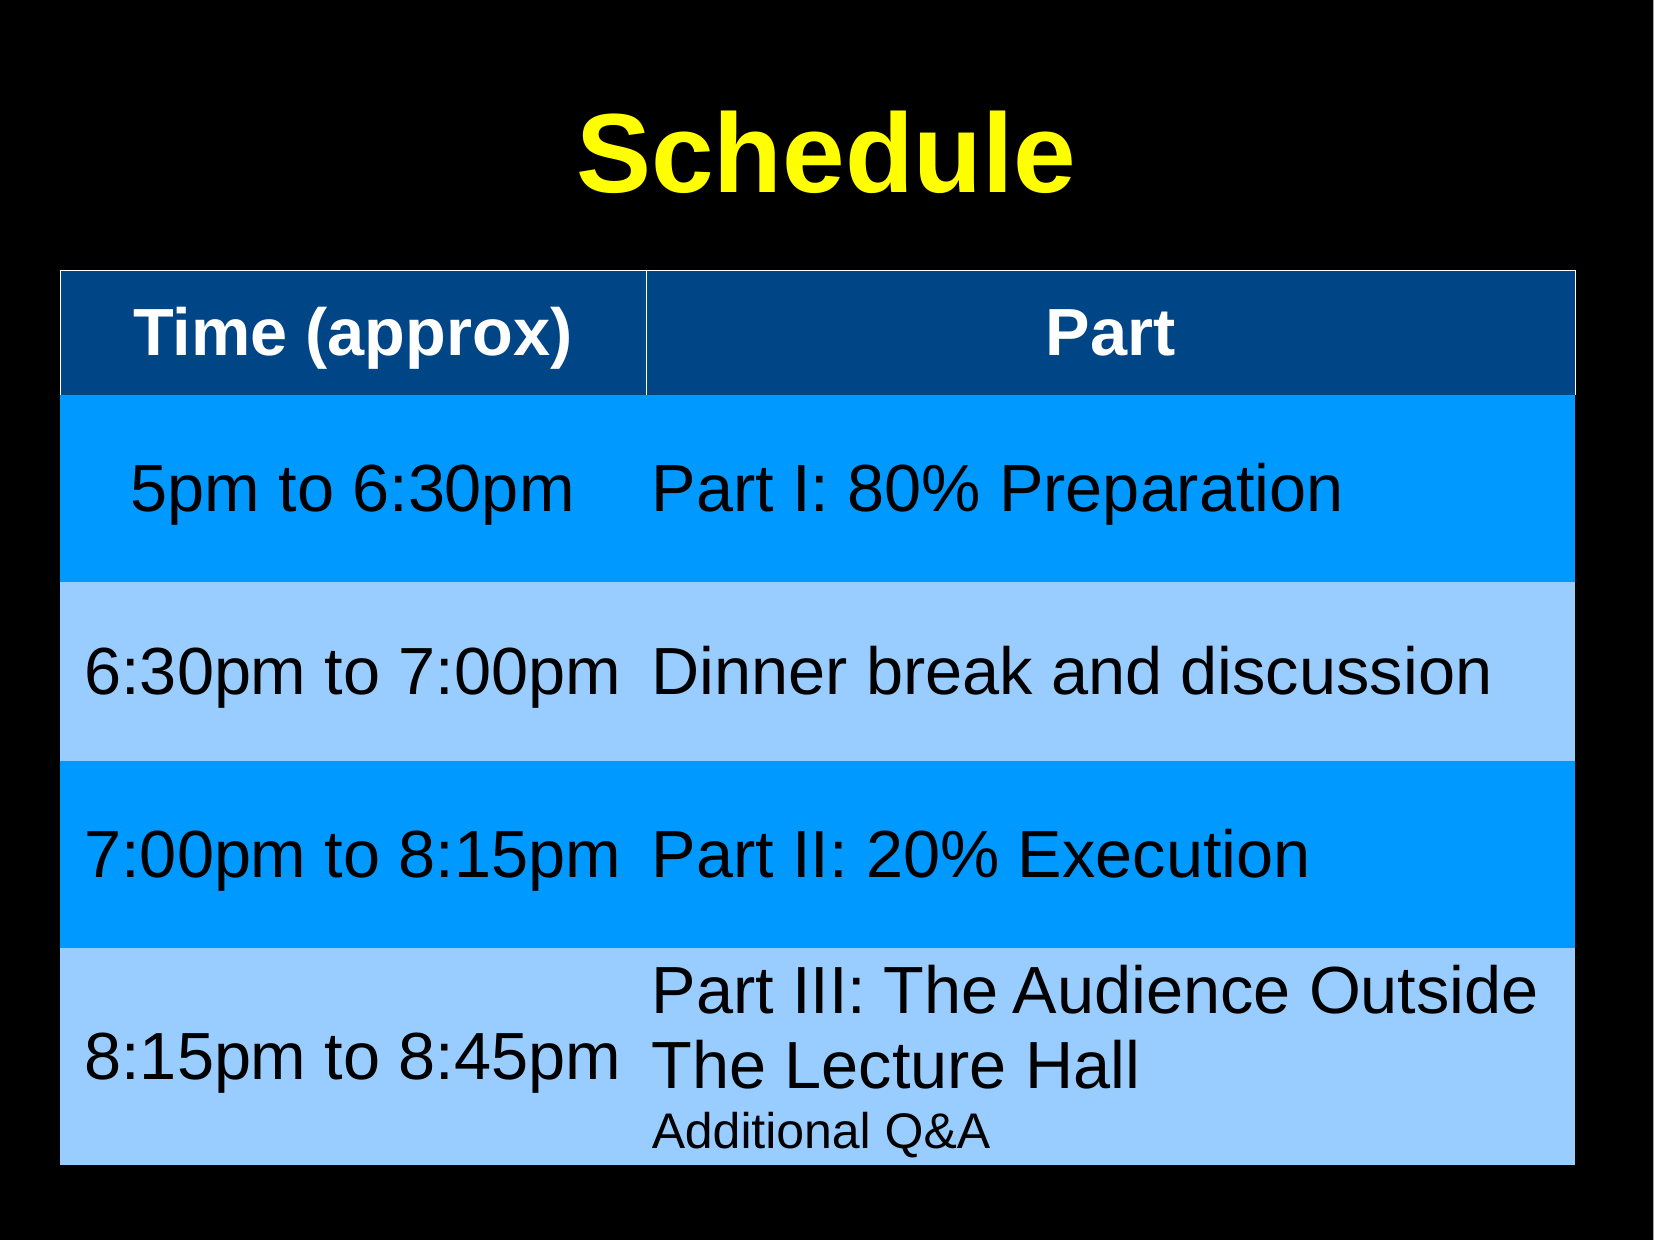

# Schedule
| Time (approx) | Part |
| --- | --- |
| 5pm to 6:30pm | Part I: 80% Preparation |
| 6:30pm to 7:00pm | Dinner break and discussion |
| 7:00pm to 8:15pm | Part II: 20% Execution |
| 8:15pm to 8:45pm | Part III: The Audience Outside The Lecture Hall Additional Q&A |